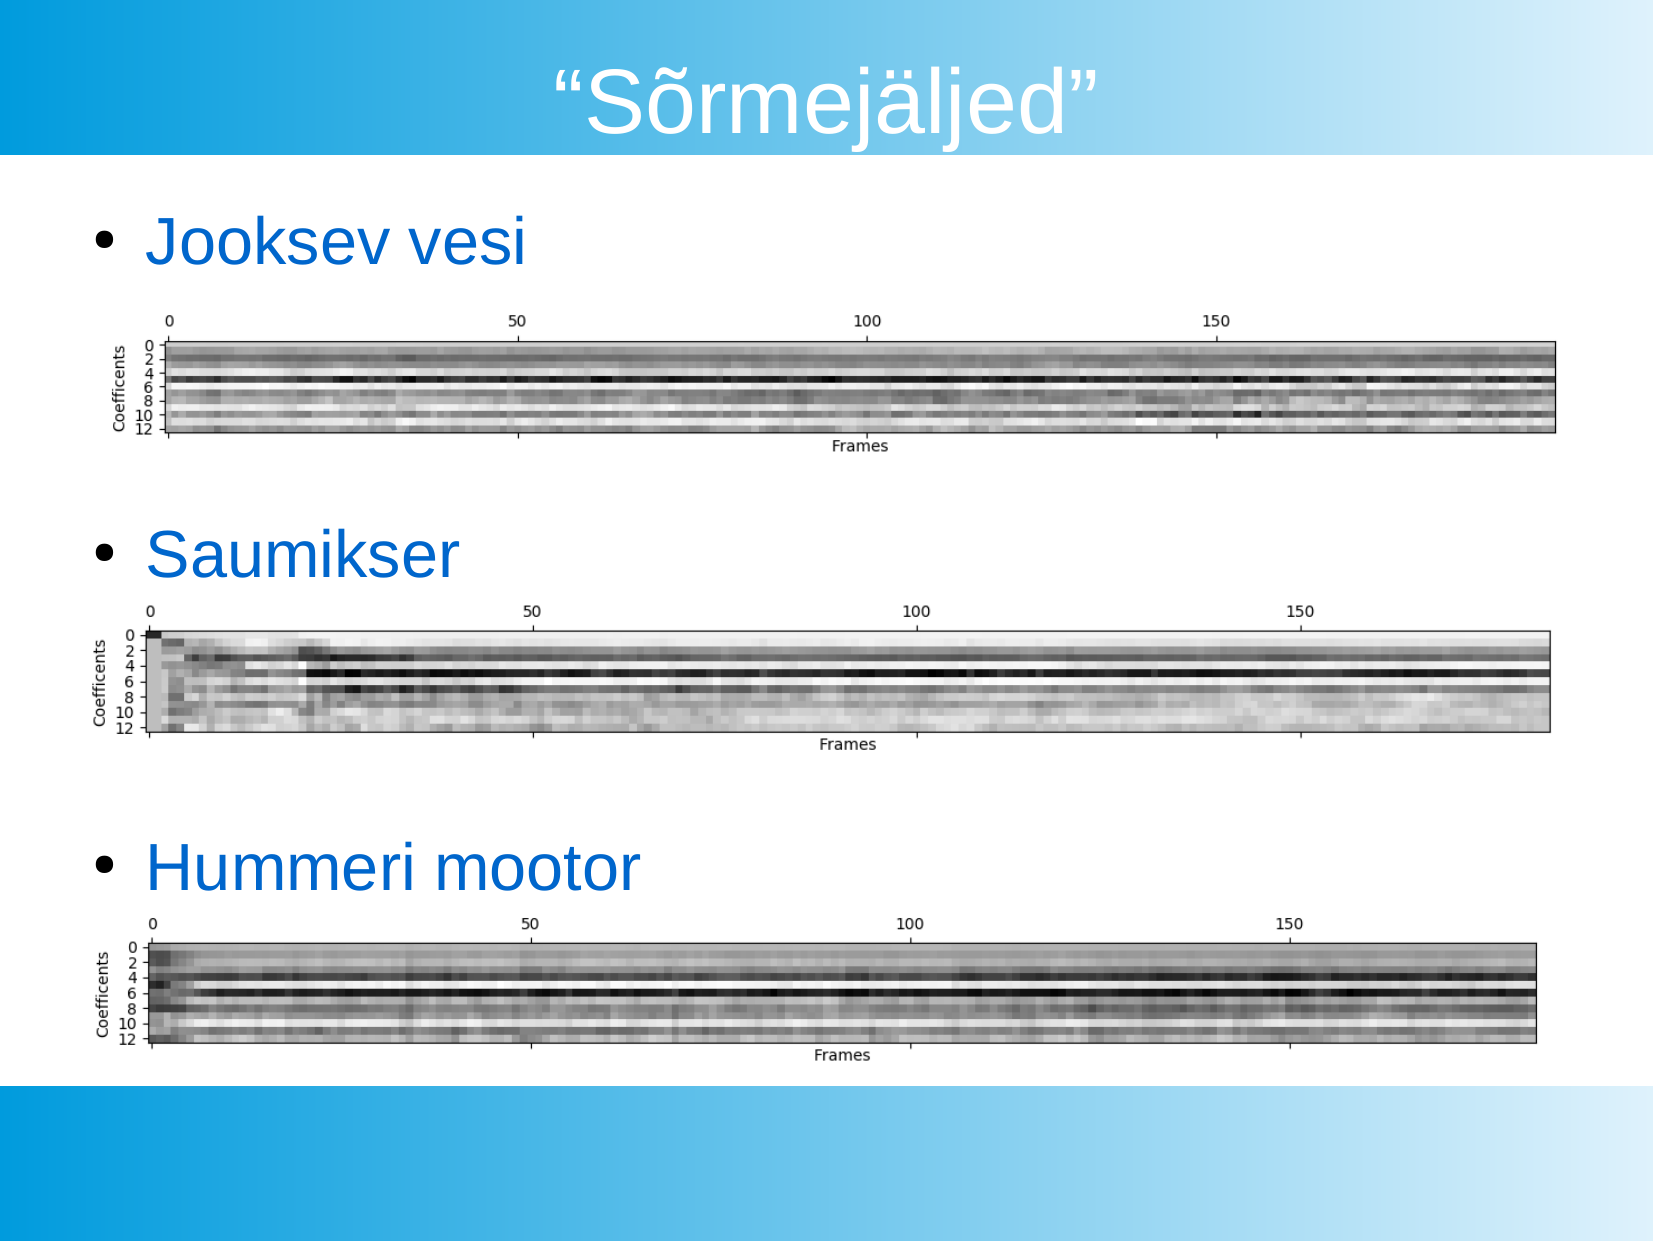

# “Sõrmejäljed”
Jooksev vesi
Saumikser
Hummeri mootor